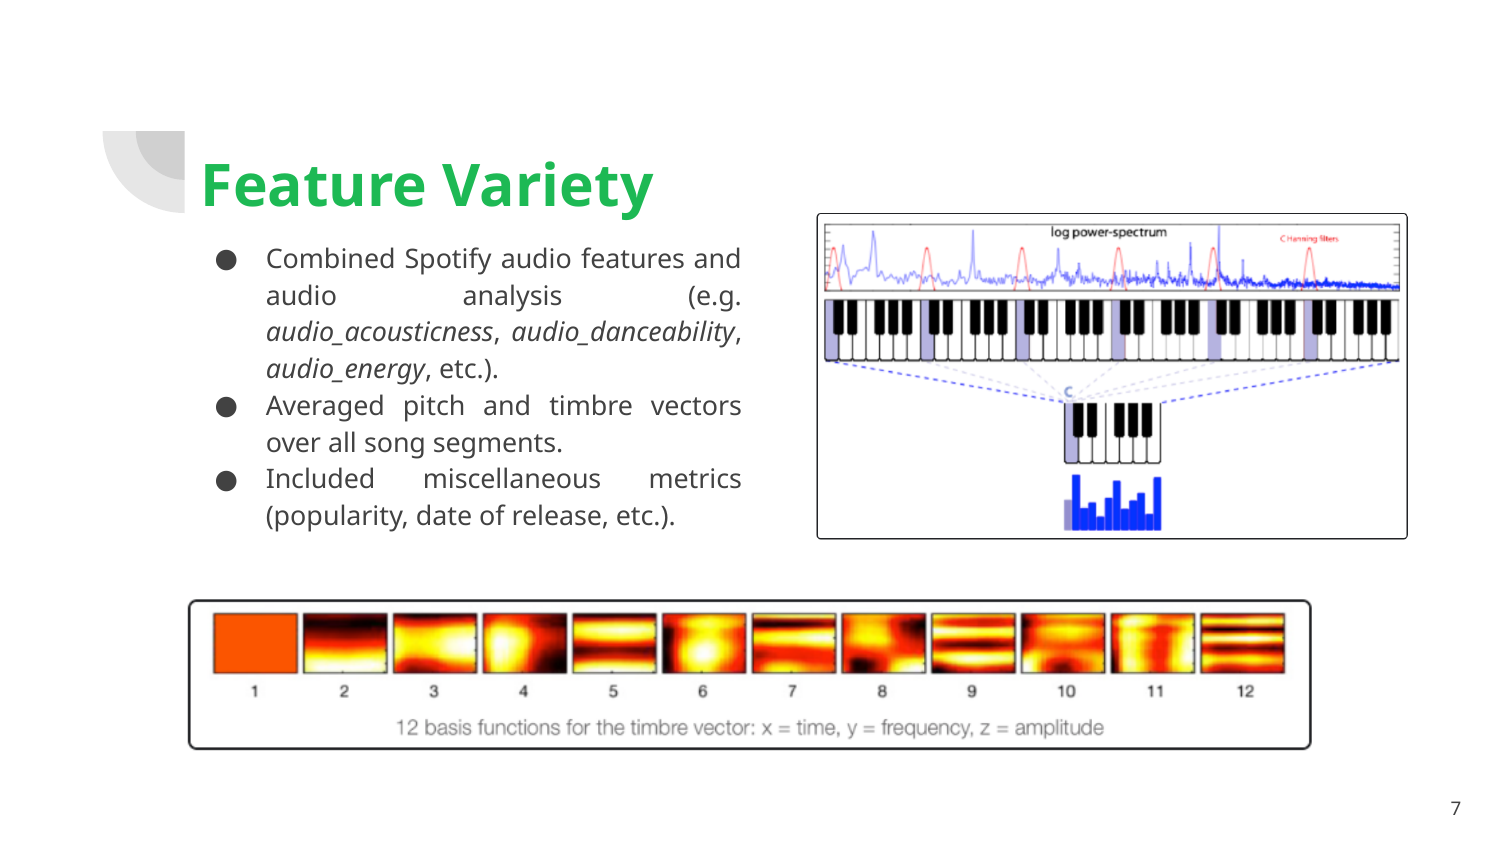

# Feature Variety
Combined Spotify audio features and audio analysis (e.g. audio_acousticness, audio_danceability, audio_energy, etc.).
Averaged pitch and timbre vectors over all song segments.
Included miscellaneous metrics (popularity, date of release, etc.).